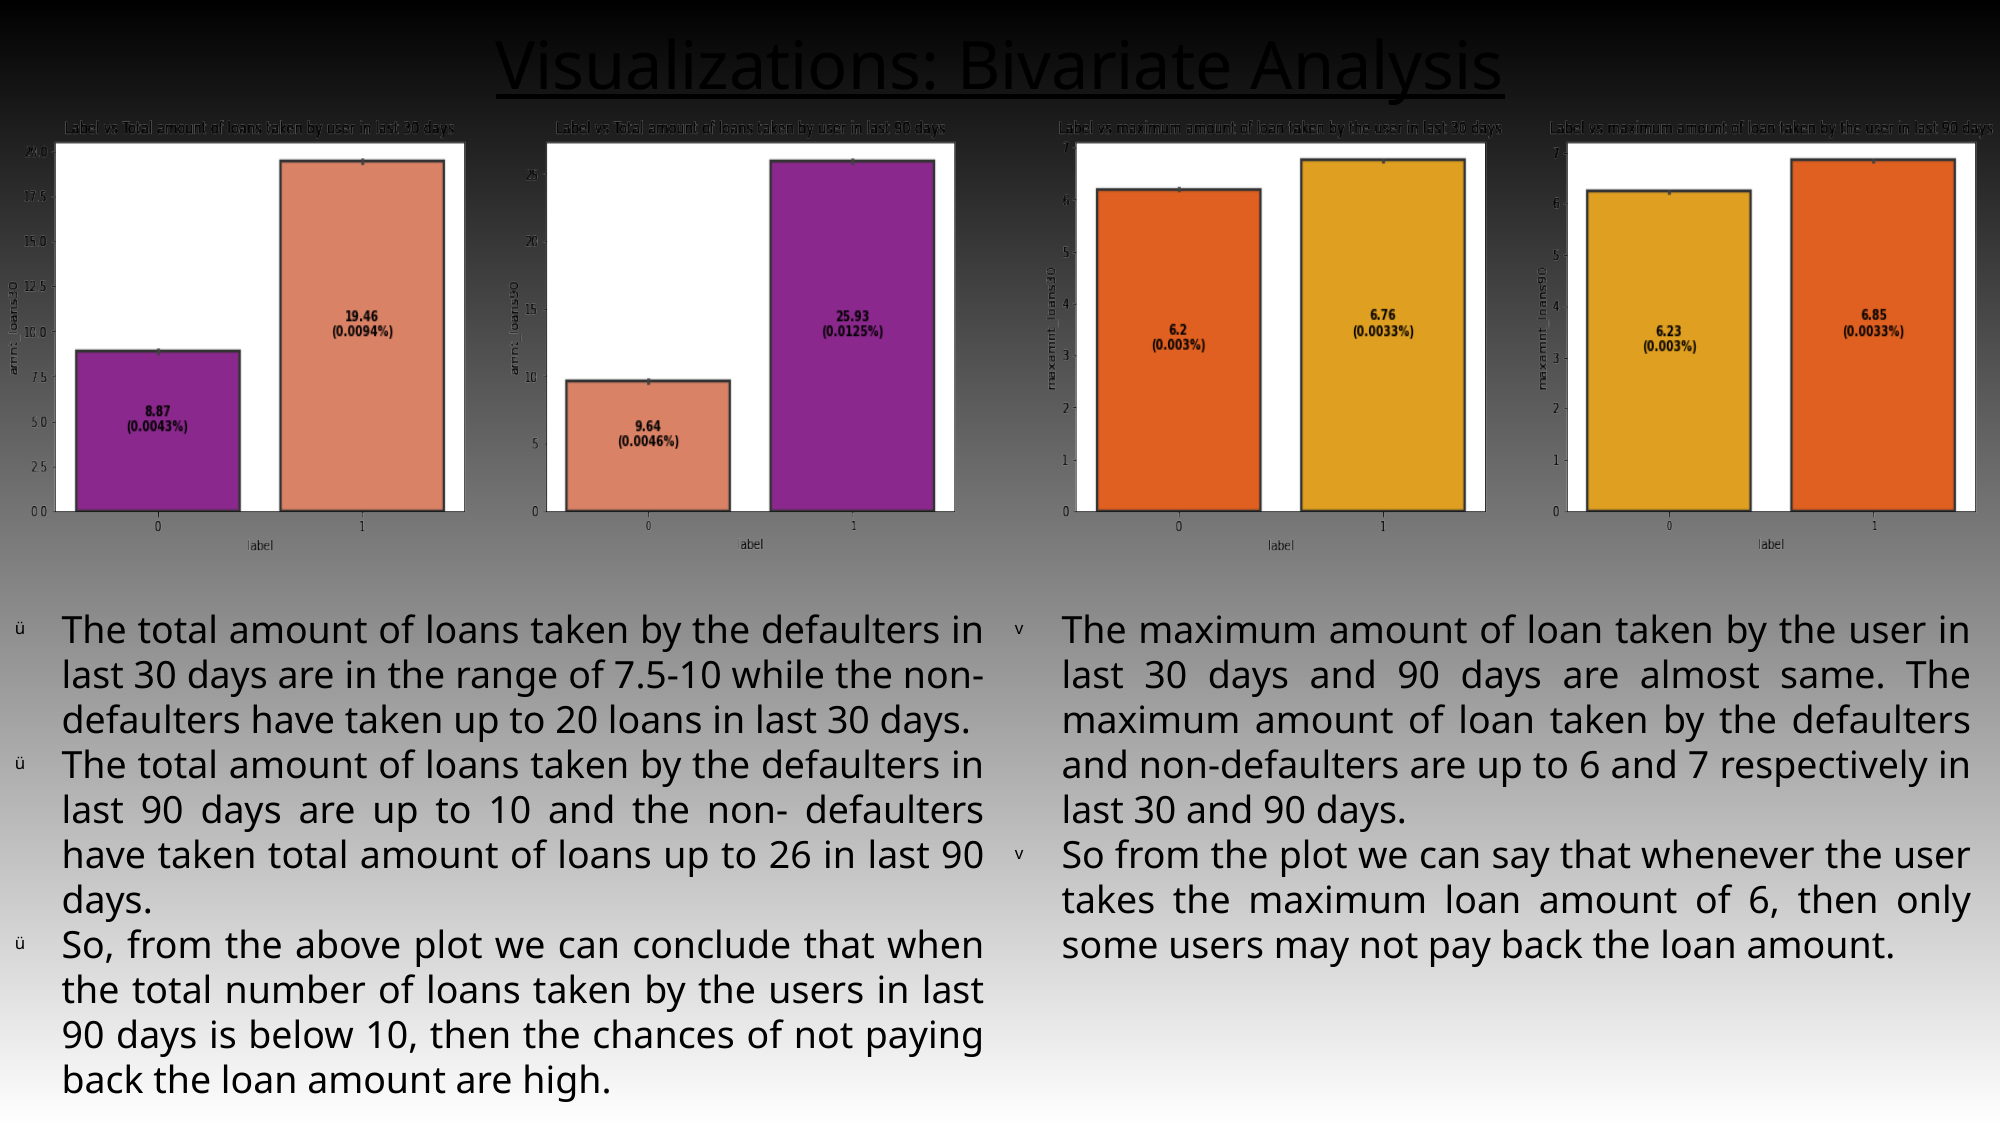

Visualizations: Bivariate Analysis
The total amount of loans taken by the defaulters in last 30 days are in the range of 7.5-10 while the non-defaulters have taken up to 20 loans in last 30 days.
The total amount of loans taken by the defaulters in last 90 days are up to 10 and the non- defaulters have taken total amount of loans up to 26 in last 90 days.
So, from the above plot we can conclude that when the total number of loans taken by the users in last 90 days is below 10, then the chances of not paying back the loan amount are high.
The maximum amount of loan taken by the user in last 30 days and 90 days are almost same. The maximum amount of loan taken by the defaulters and non-defaulters are up to 6 and 7 respectively in last 30 and 90 days.
So from the plot we can say that whenever the user takes the maximum loan amount of 6, then only some users may not pay back the loan amount.